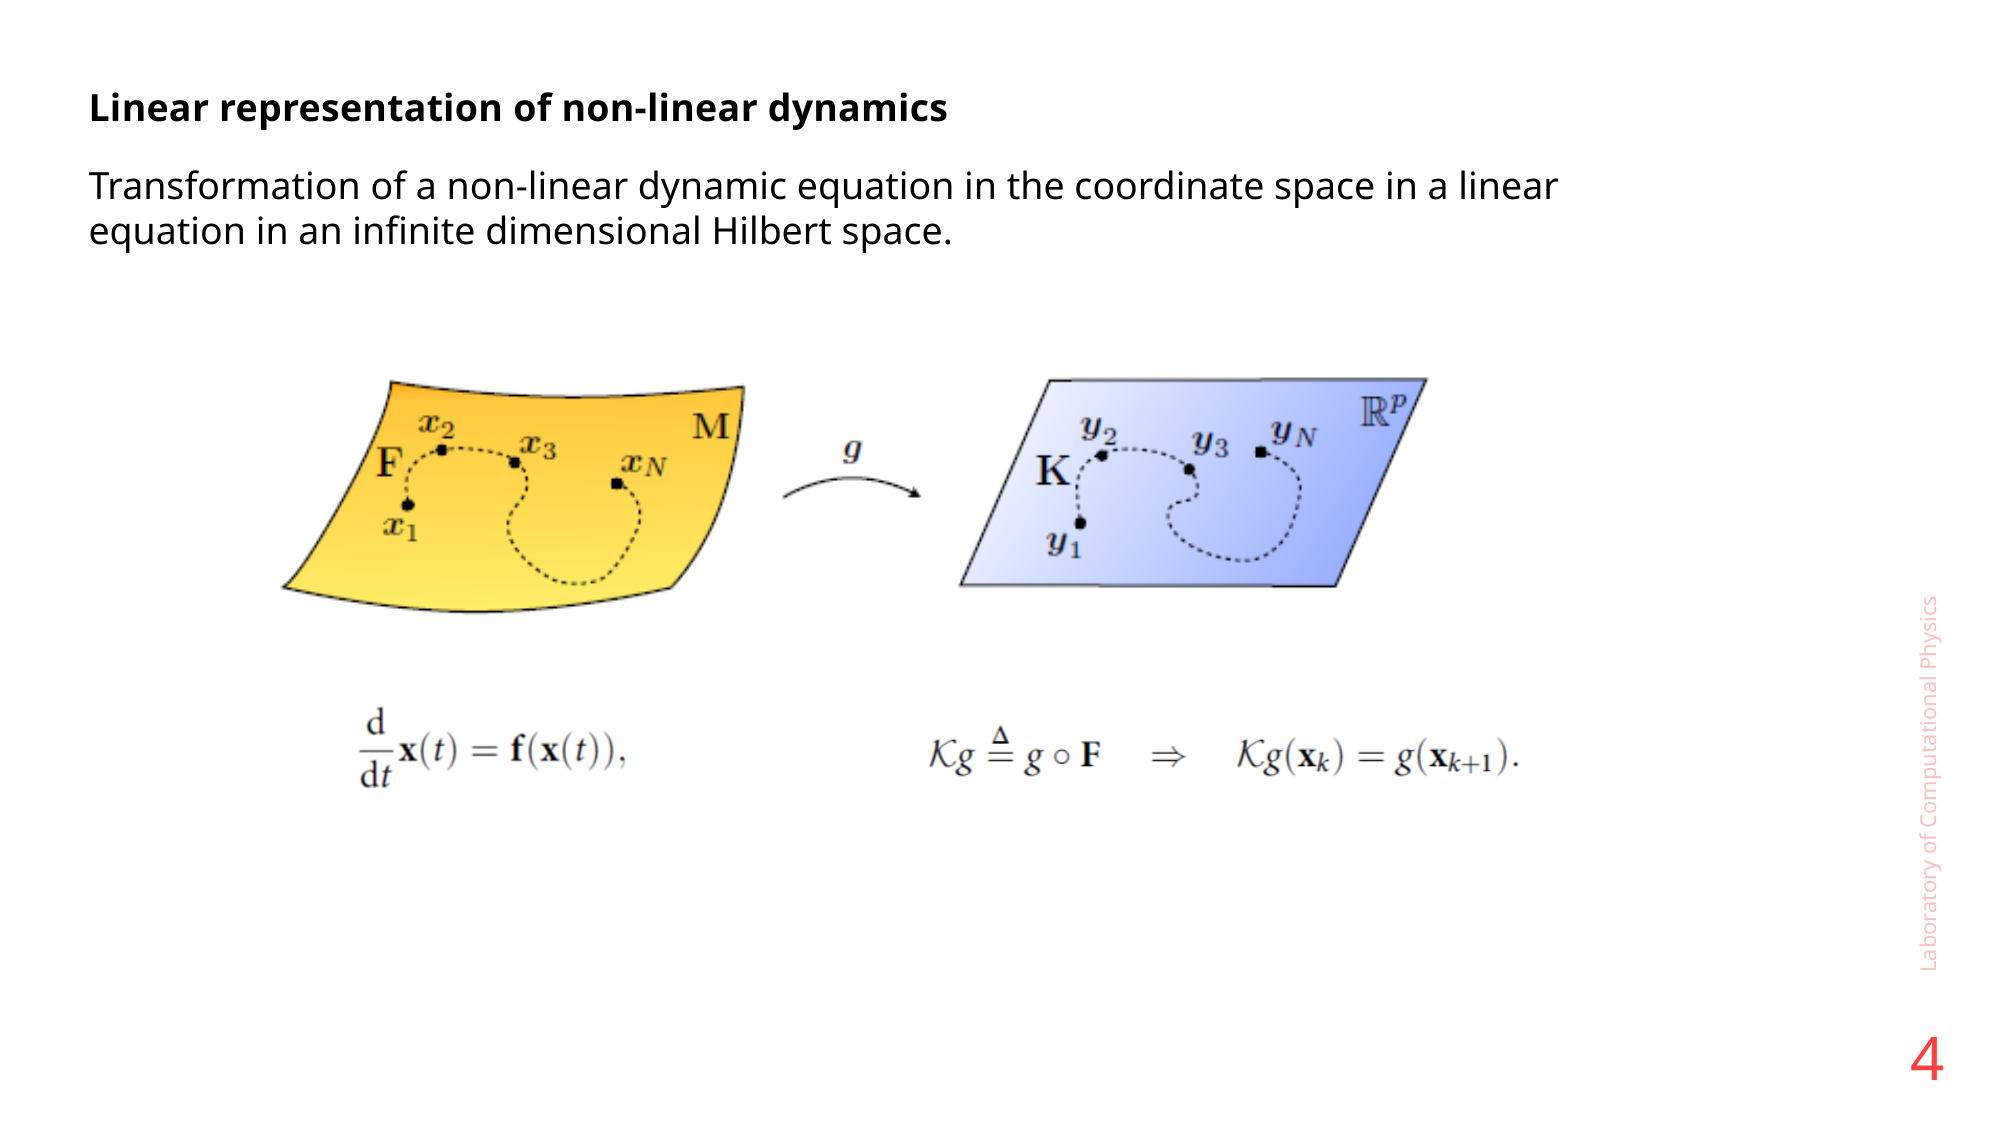

# Linear representation of non-linear dynamics
Transformation of a non-linear dynamic equation in the coordinate space in a linear equation in an infinite dimensional Hilbert space.
Laboratory of Computational Physics
4